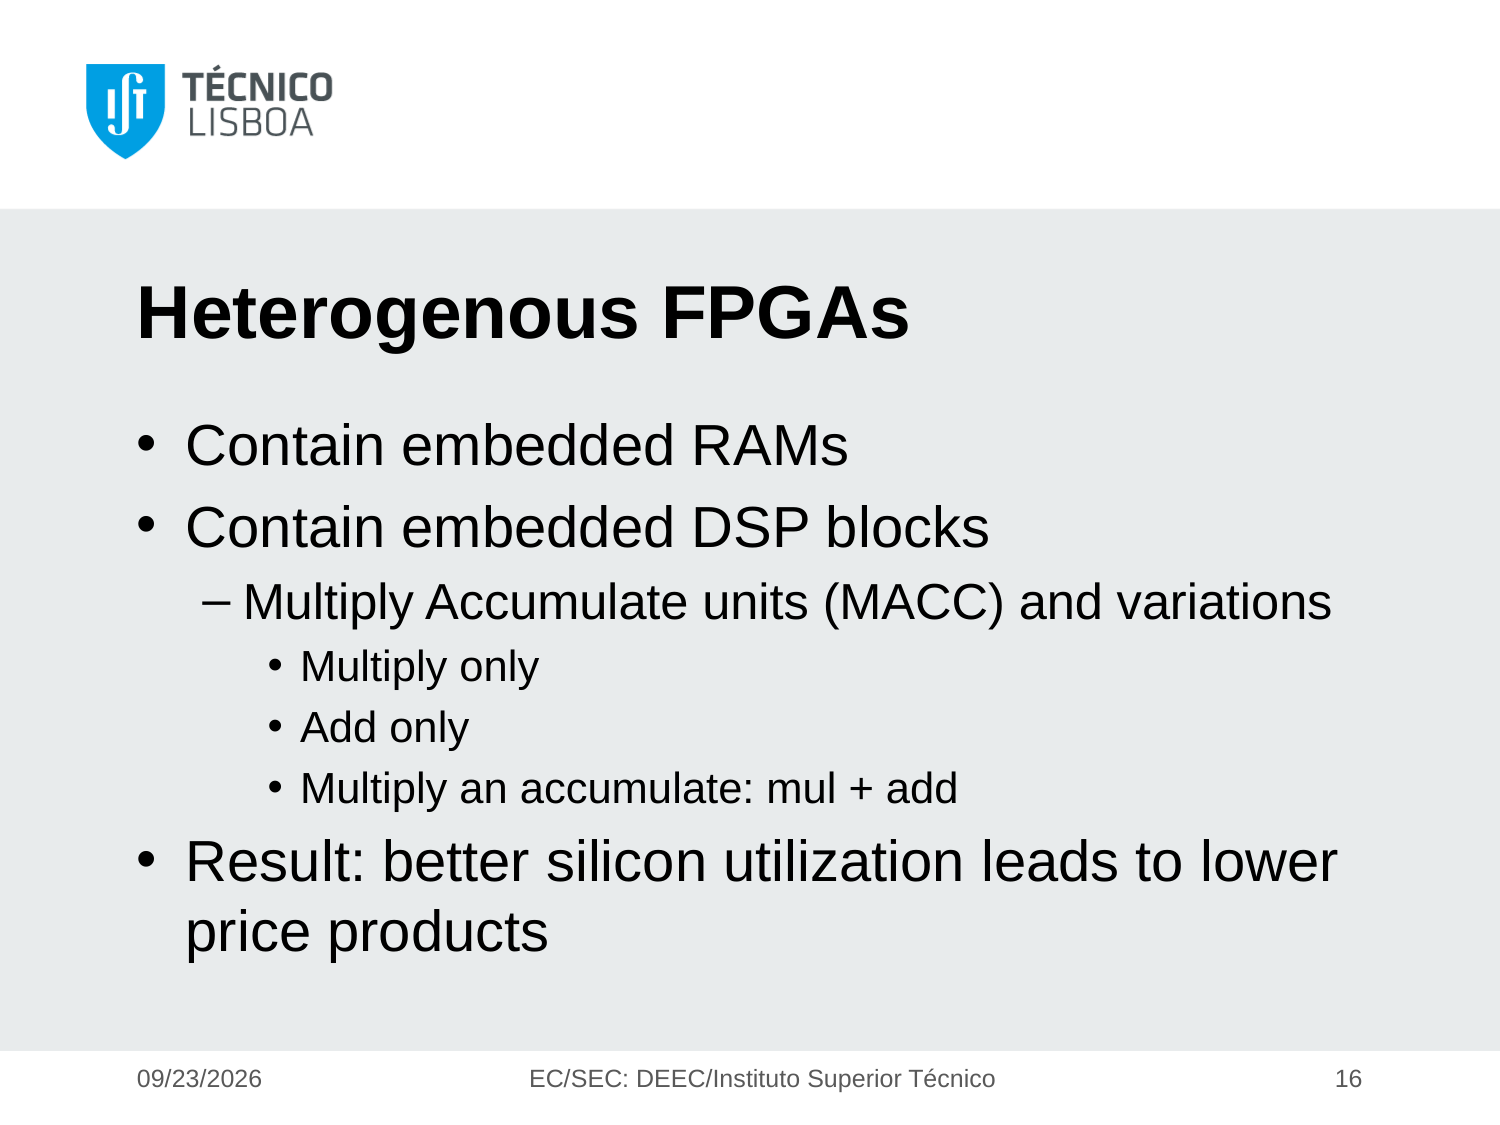

# Heterogenous FPGAs
Contain embedded RAMs
Contain embedded DSP blocks
Multiply Accumulate units (MACC) and variations
Multiply only
Add only
Multiply an accumulate: mul + add
Result: better silicon utilization leads to lower price products
EC/SEC: DEEC/Instituto Superior Técnico